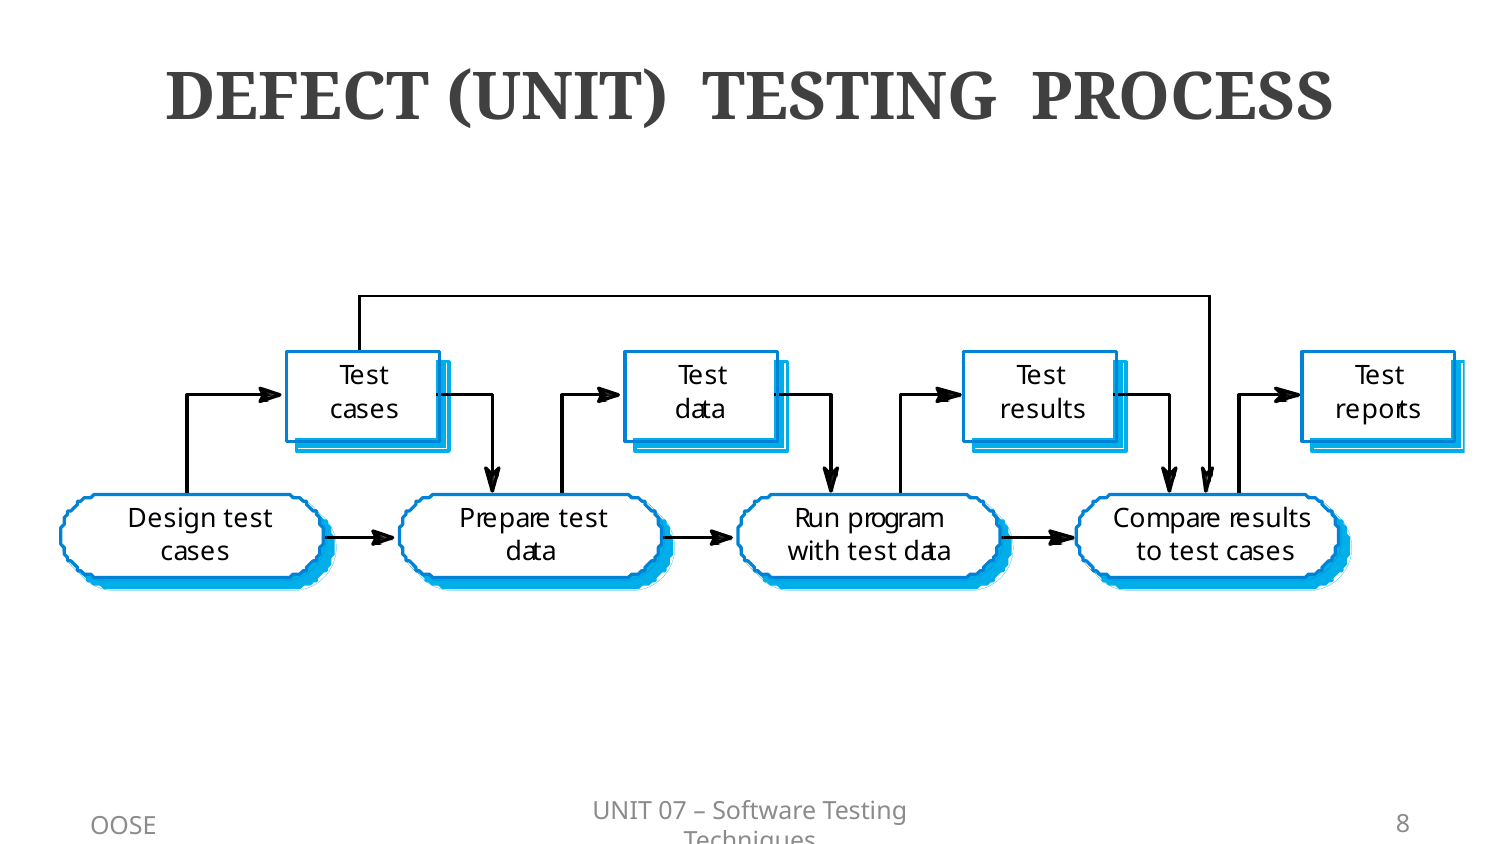

# DEFECT (UNIT) TESTING PROCESS
OOSE
UNIT 07 - Software Testing Techniques
8